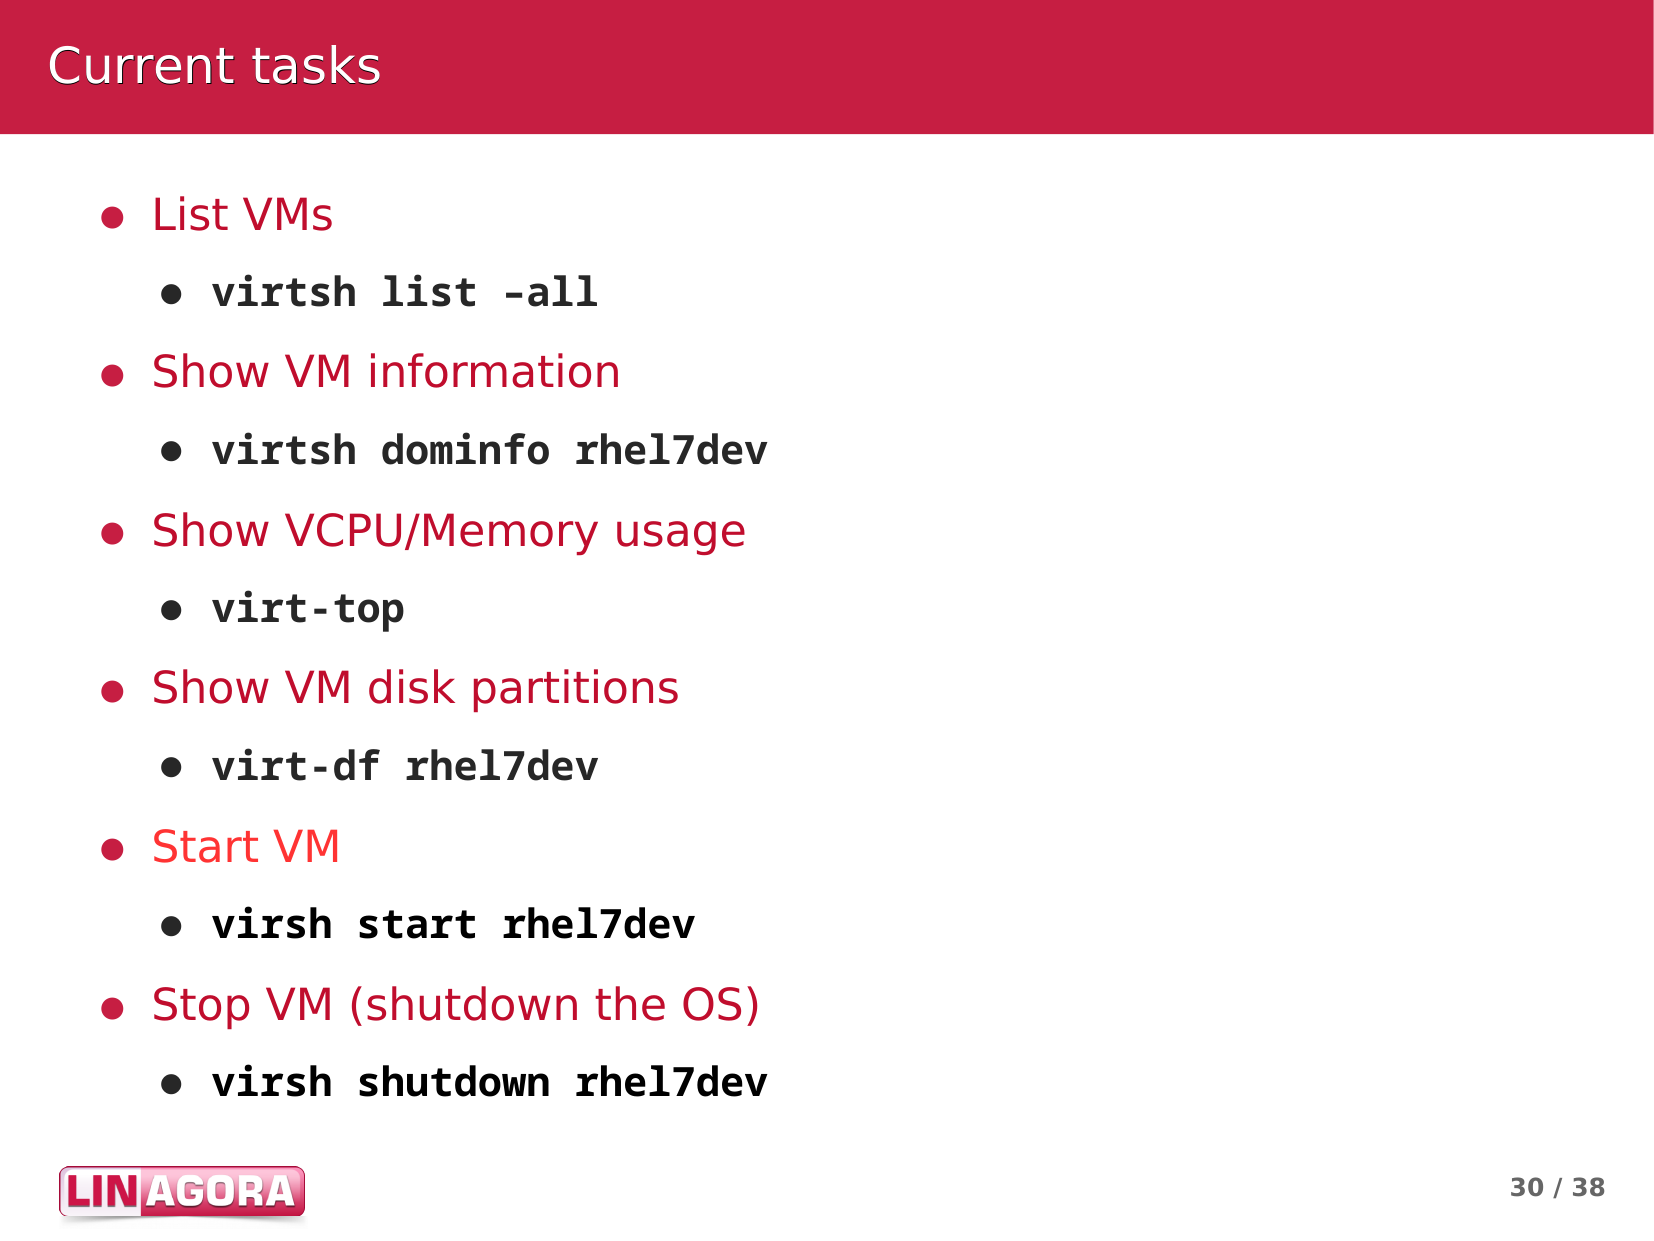

# Current tasks
List VMs
virtsh list –all
Show VM information
virtsh dominfo rhel7dev
Show VCPU/Memory usage
virt-top
Show VM disk partitions
virt-df rhel7dev
Start VM
virsh start rhel7dev
Stop VM (shutdown the OS)
virsh shutdown rhel7dev